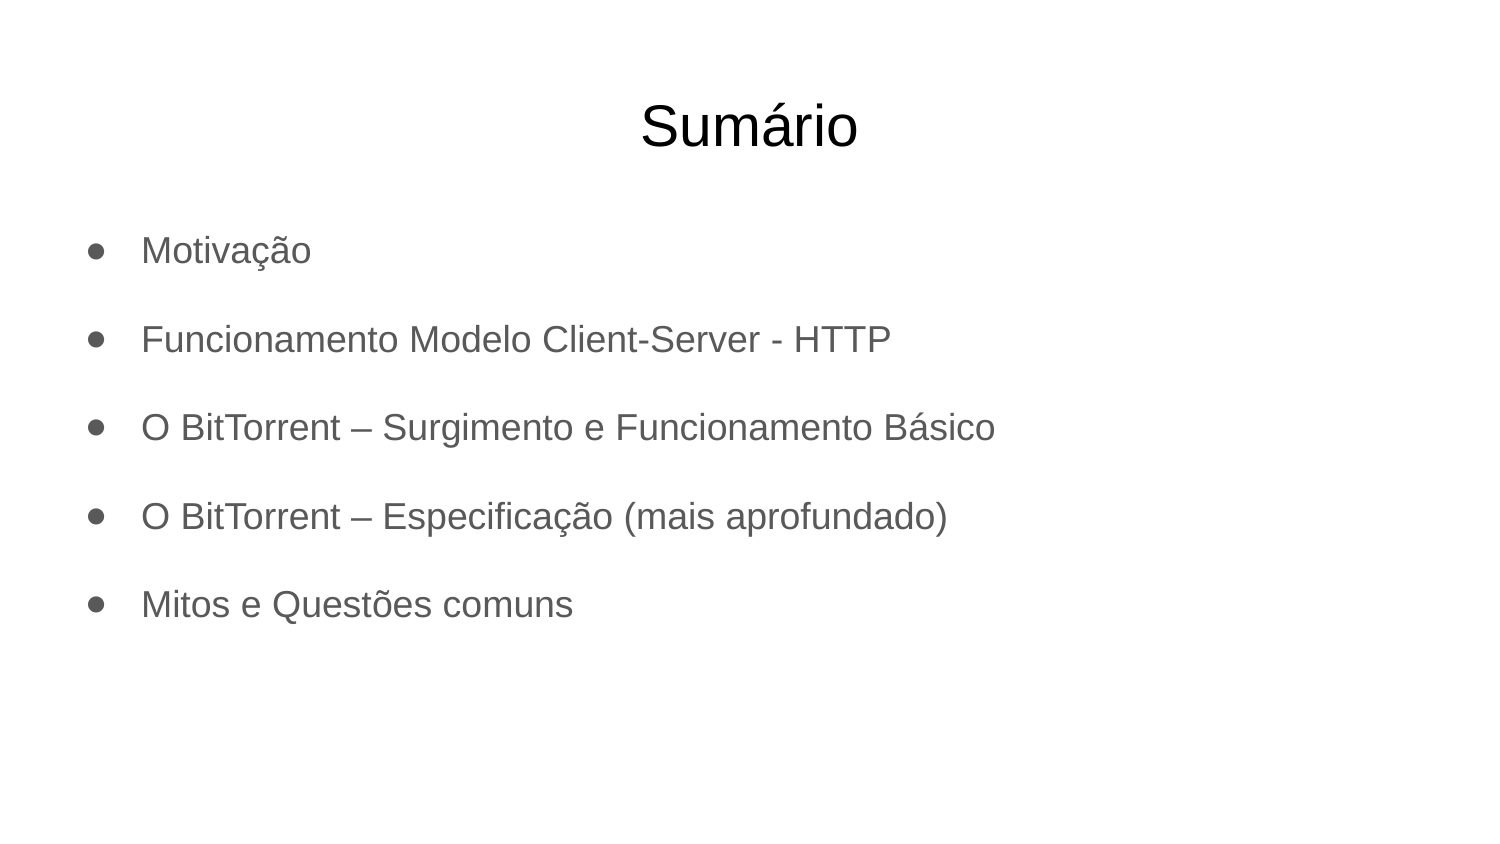

# Sumário
Motivação
Funcionamento Modelo Client-Server - HTTP
O BitTorrent – Surgimento e Funcionamento Básico
O BitTorrent – Especificação (mais aprofundado)
Mitos e Questões comuns